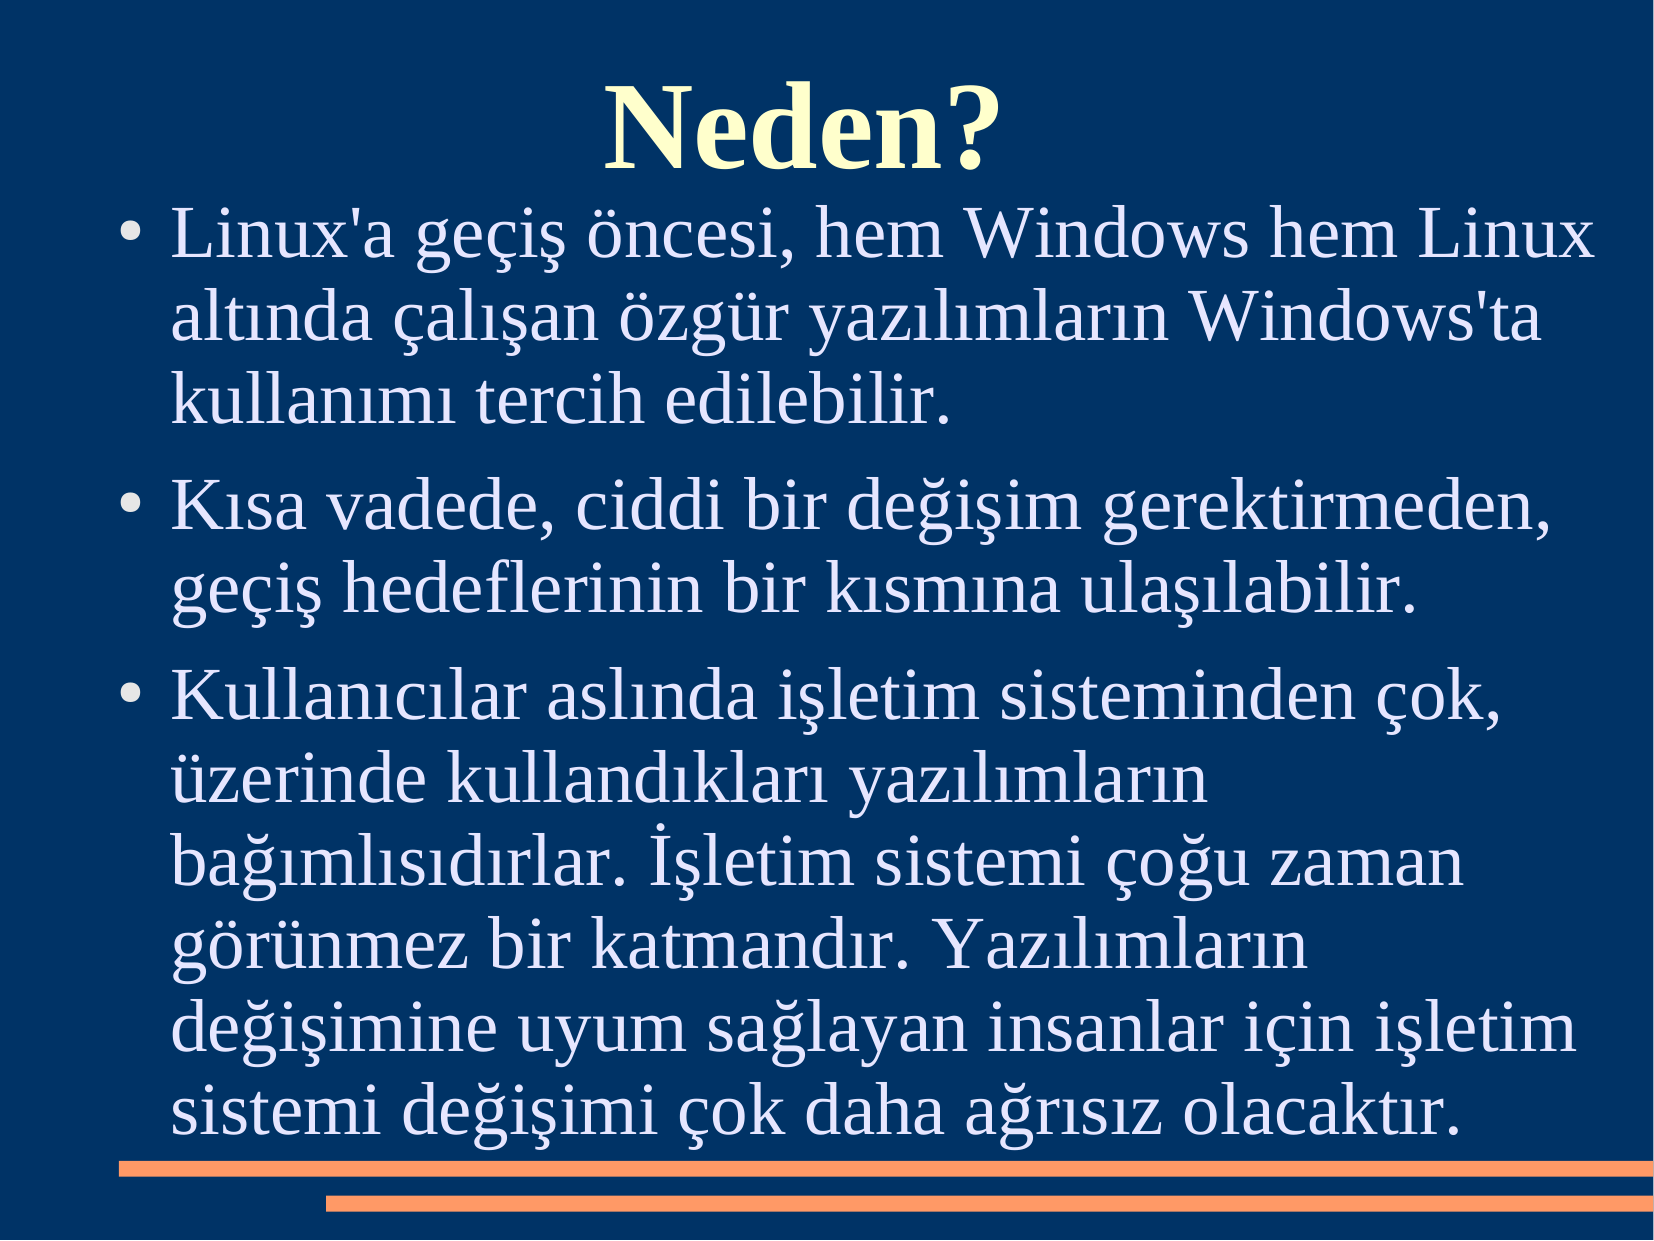

# Neden?
Linux'a geçiş öncesi, hem Windows hem Linux altında çalışan özgür yazılımların Windows'ta kullanımı tercih edilebilir.
Kısa vadede, ciddi bir değişim gerektirmeden, geçiş hedeflerinin bir kısmına ulaşılabilir.
Kullanıcılar aslında işletim sisteminden çok, üzerinde kullandıkları yazılımların bağımlısıdırlar. İşletim sistemi çoğu zaman görünmez bir katmandır. Yazılımların değişimine uyum sağlayan insanlar için işletim sistemi değişimi çok daha ağrısız olacaktır.